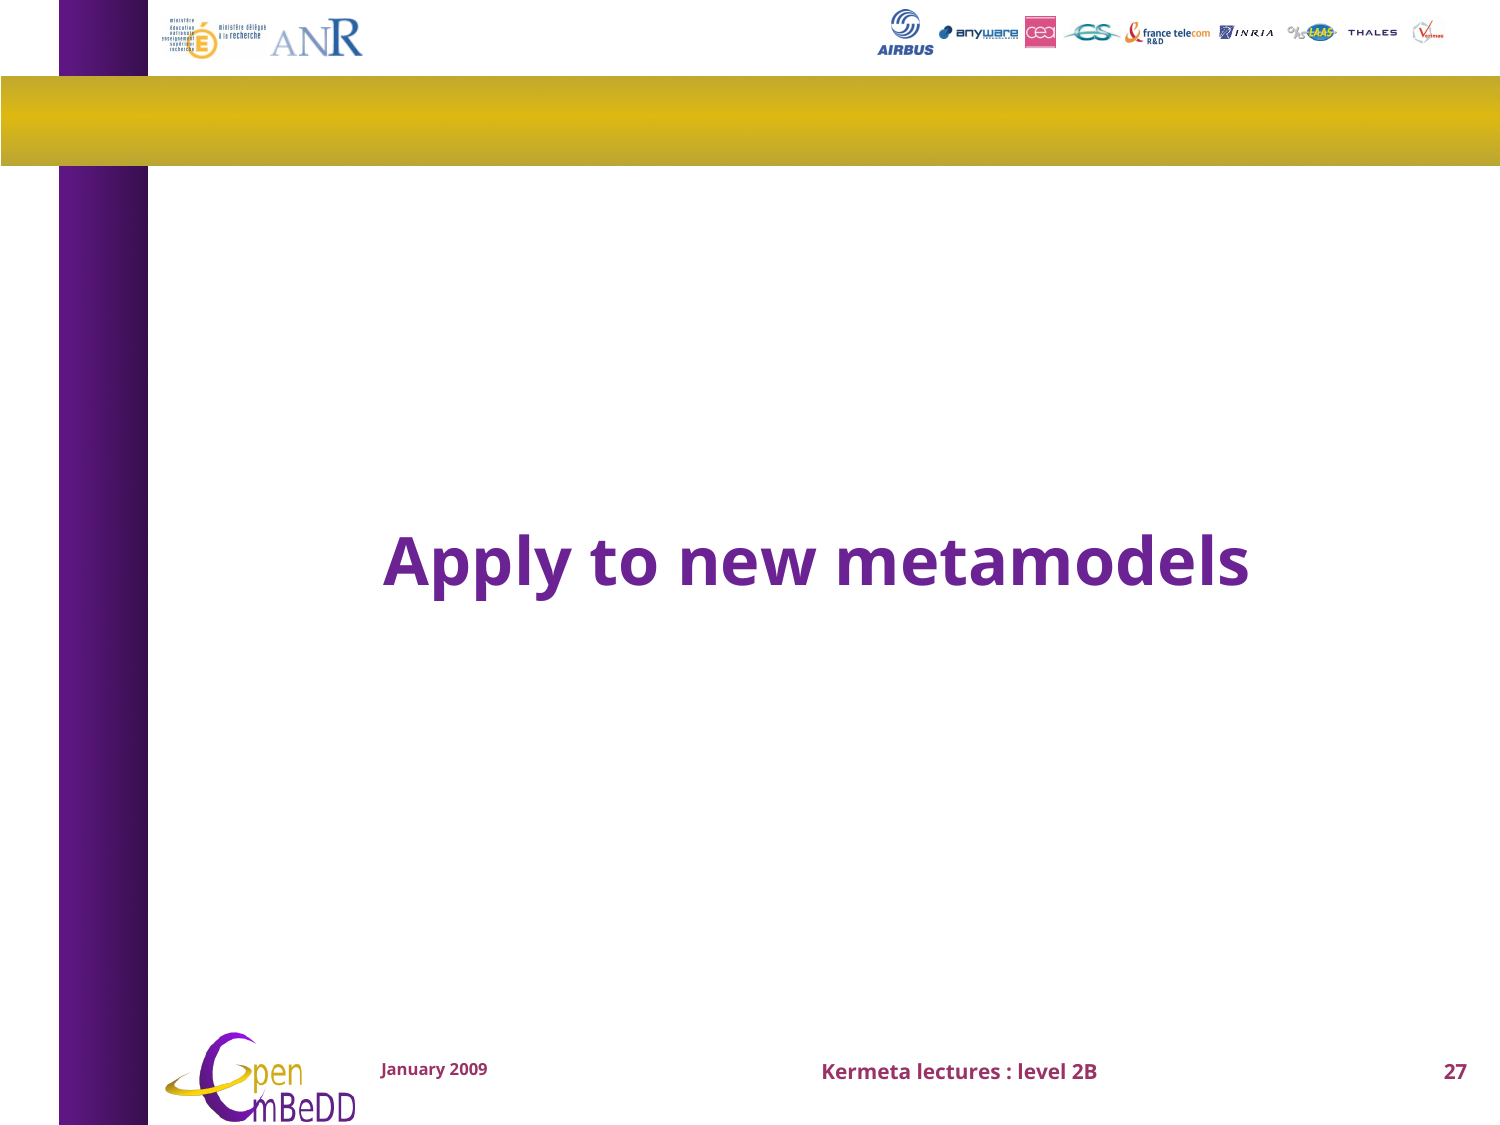

#
Apply to new metamodels
Pied de page
Pied de page fixe
27